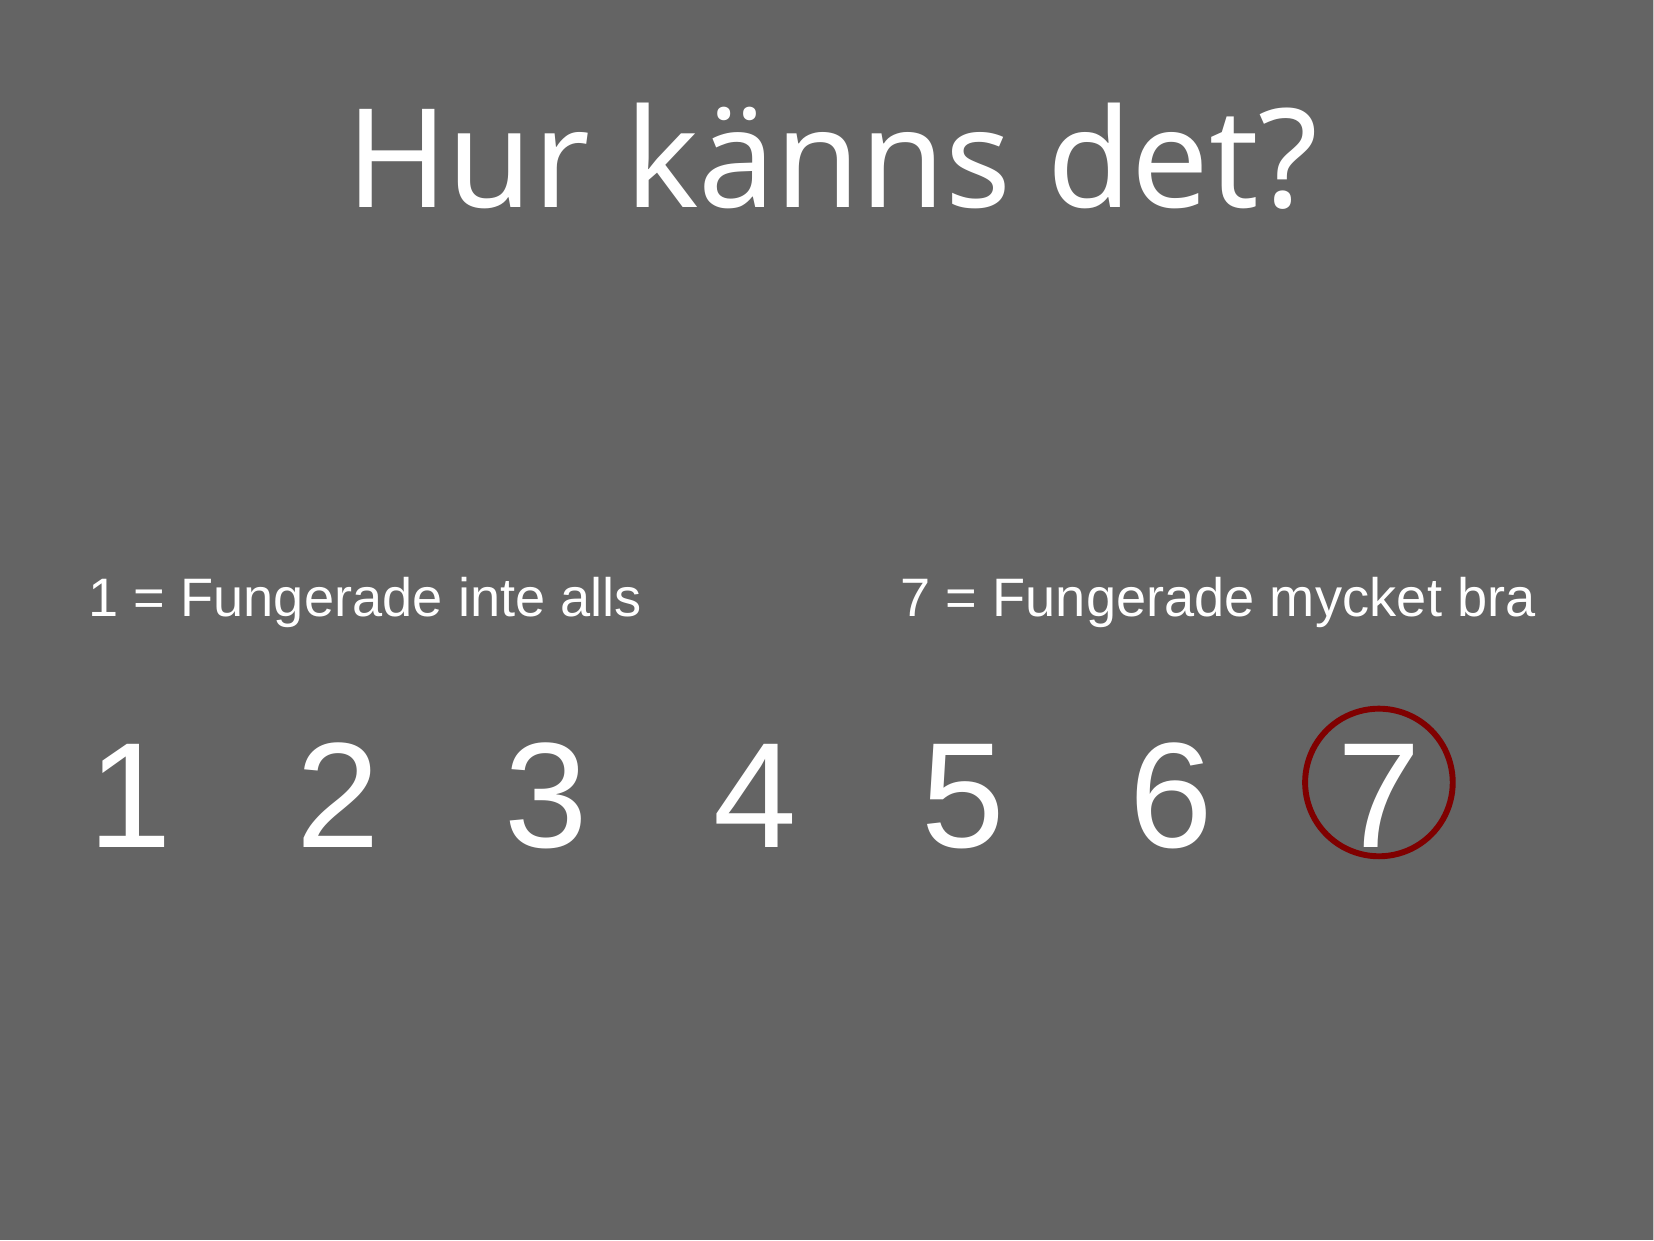

# Hur känns det?
1 = Fungerade inte alls				7 = Fungerade mycket bra
1 2 3 4 5 6 7